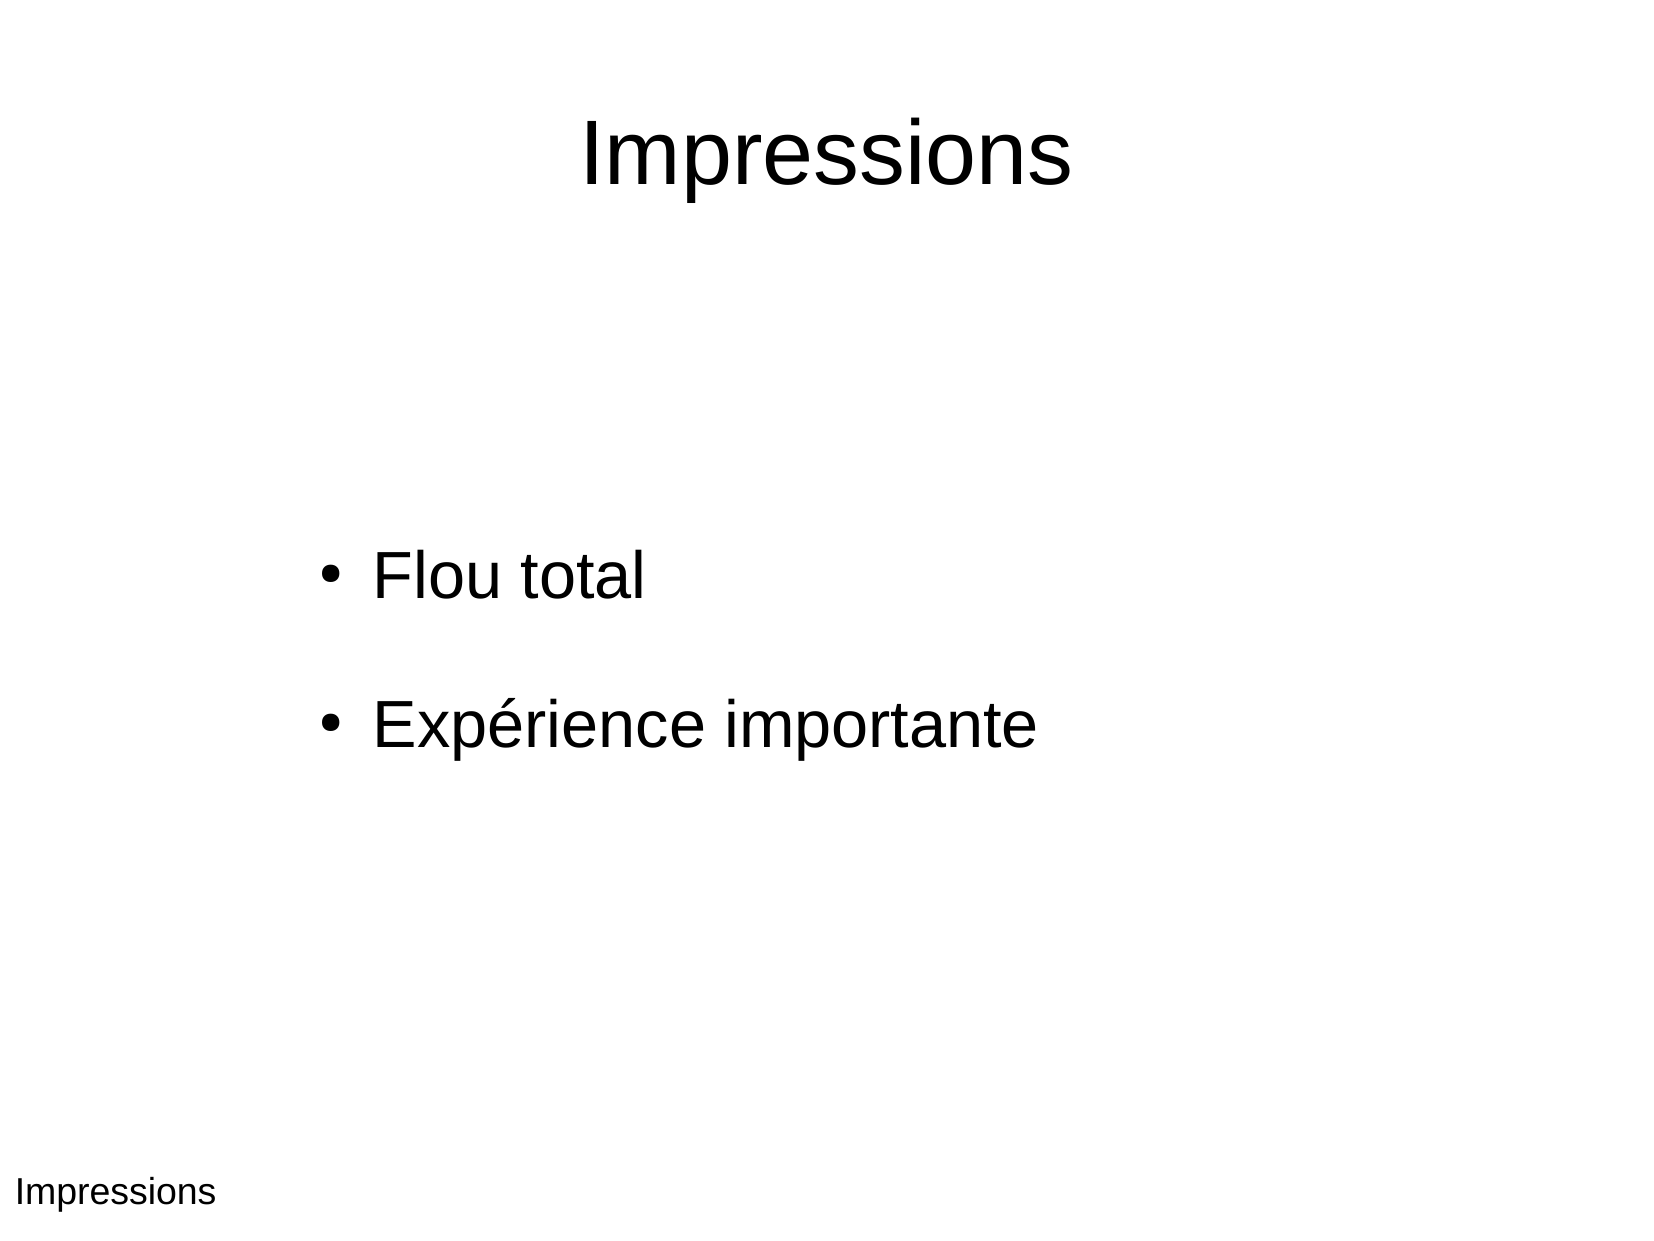

# Impressions
 Flou total
 Expérience importante
Impressions